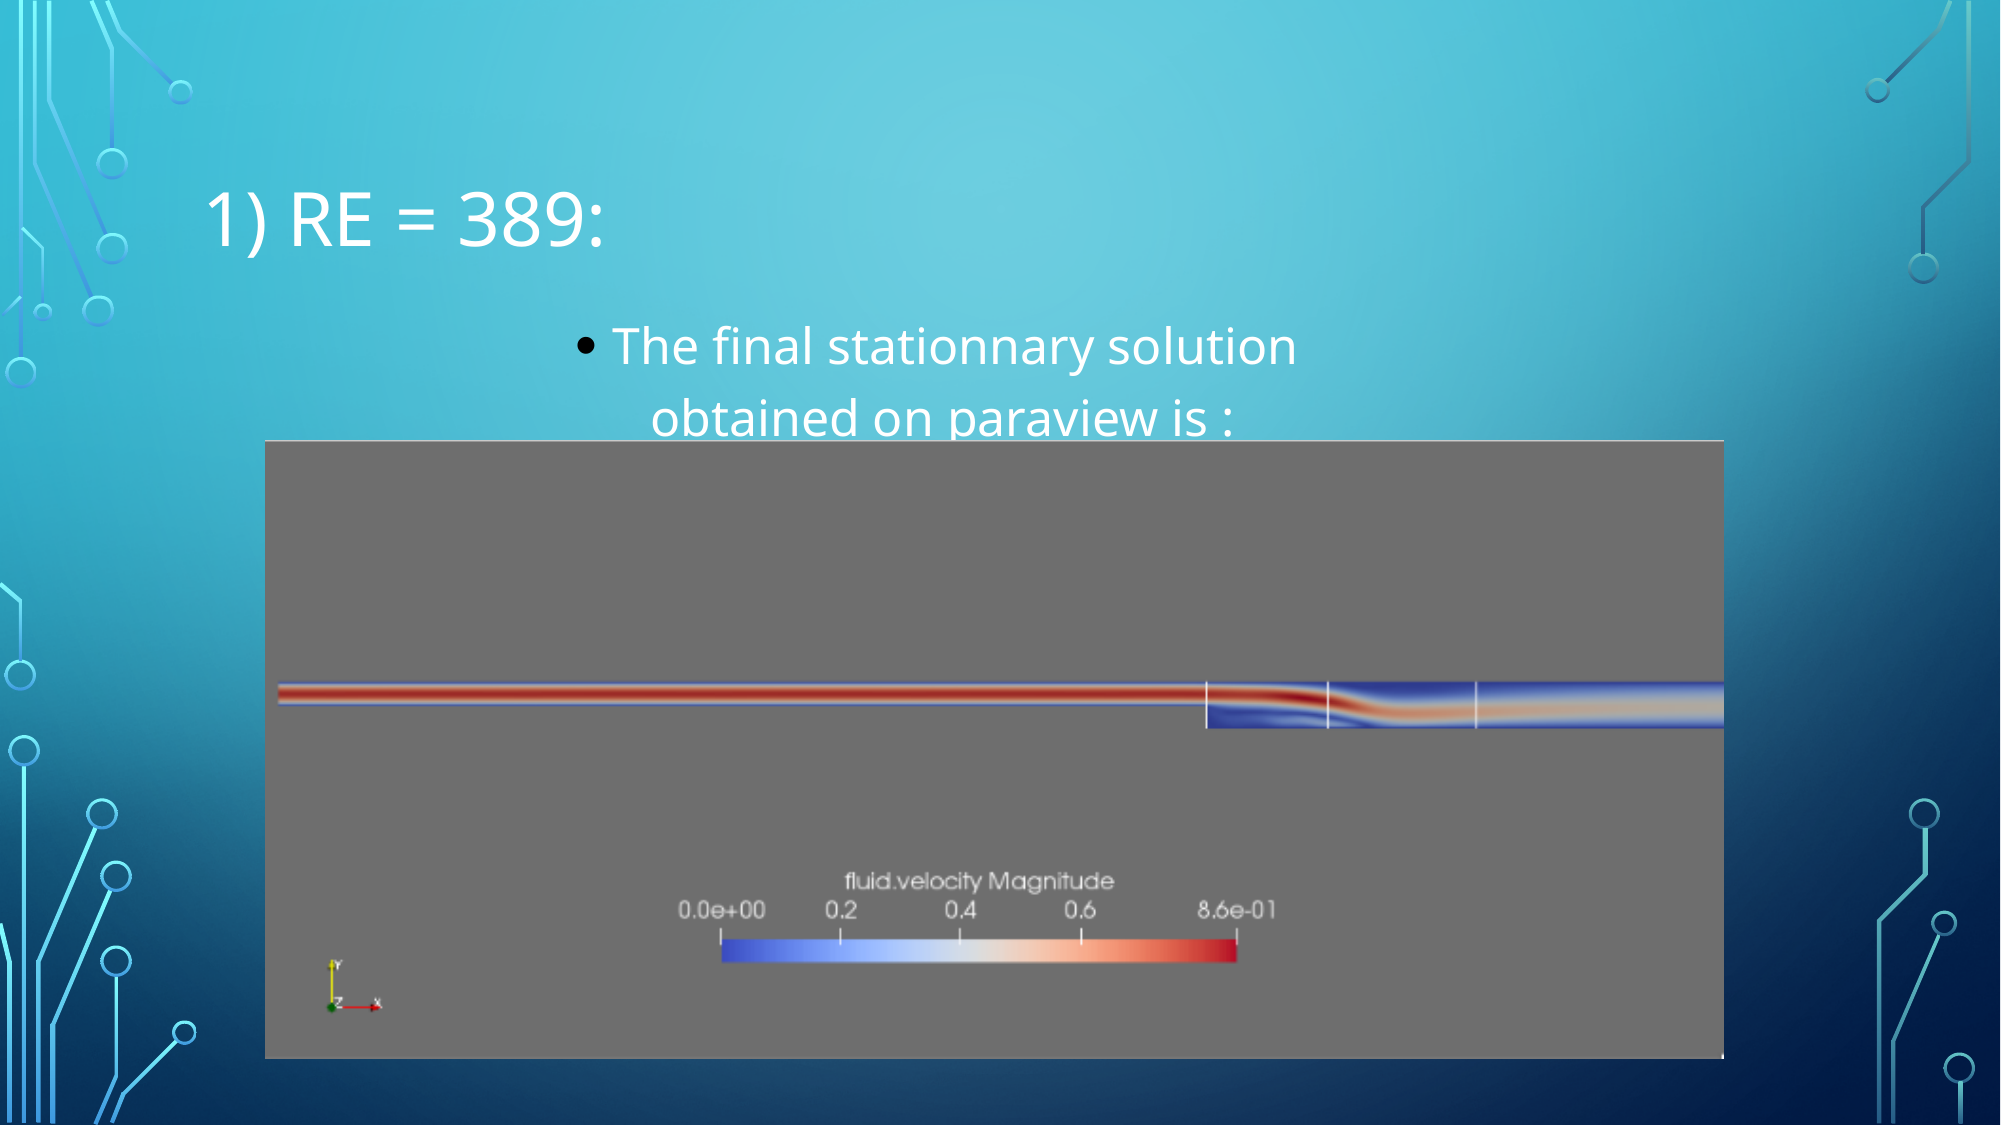

# 1) Re = 389:
The final stationnary solution obtained on paraview is :